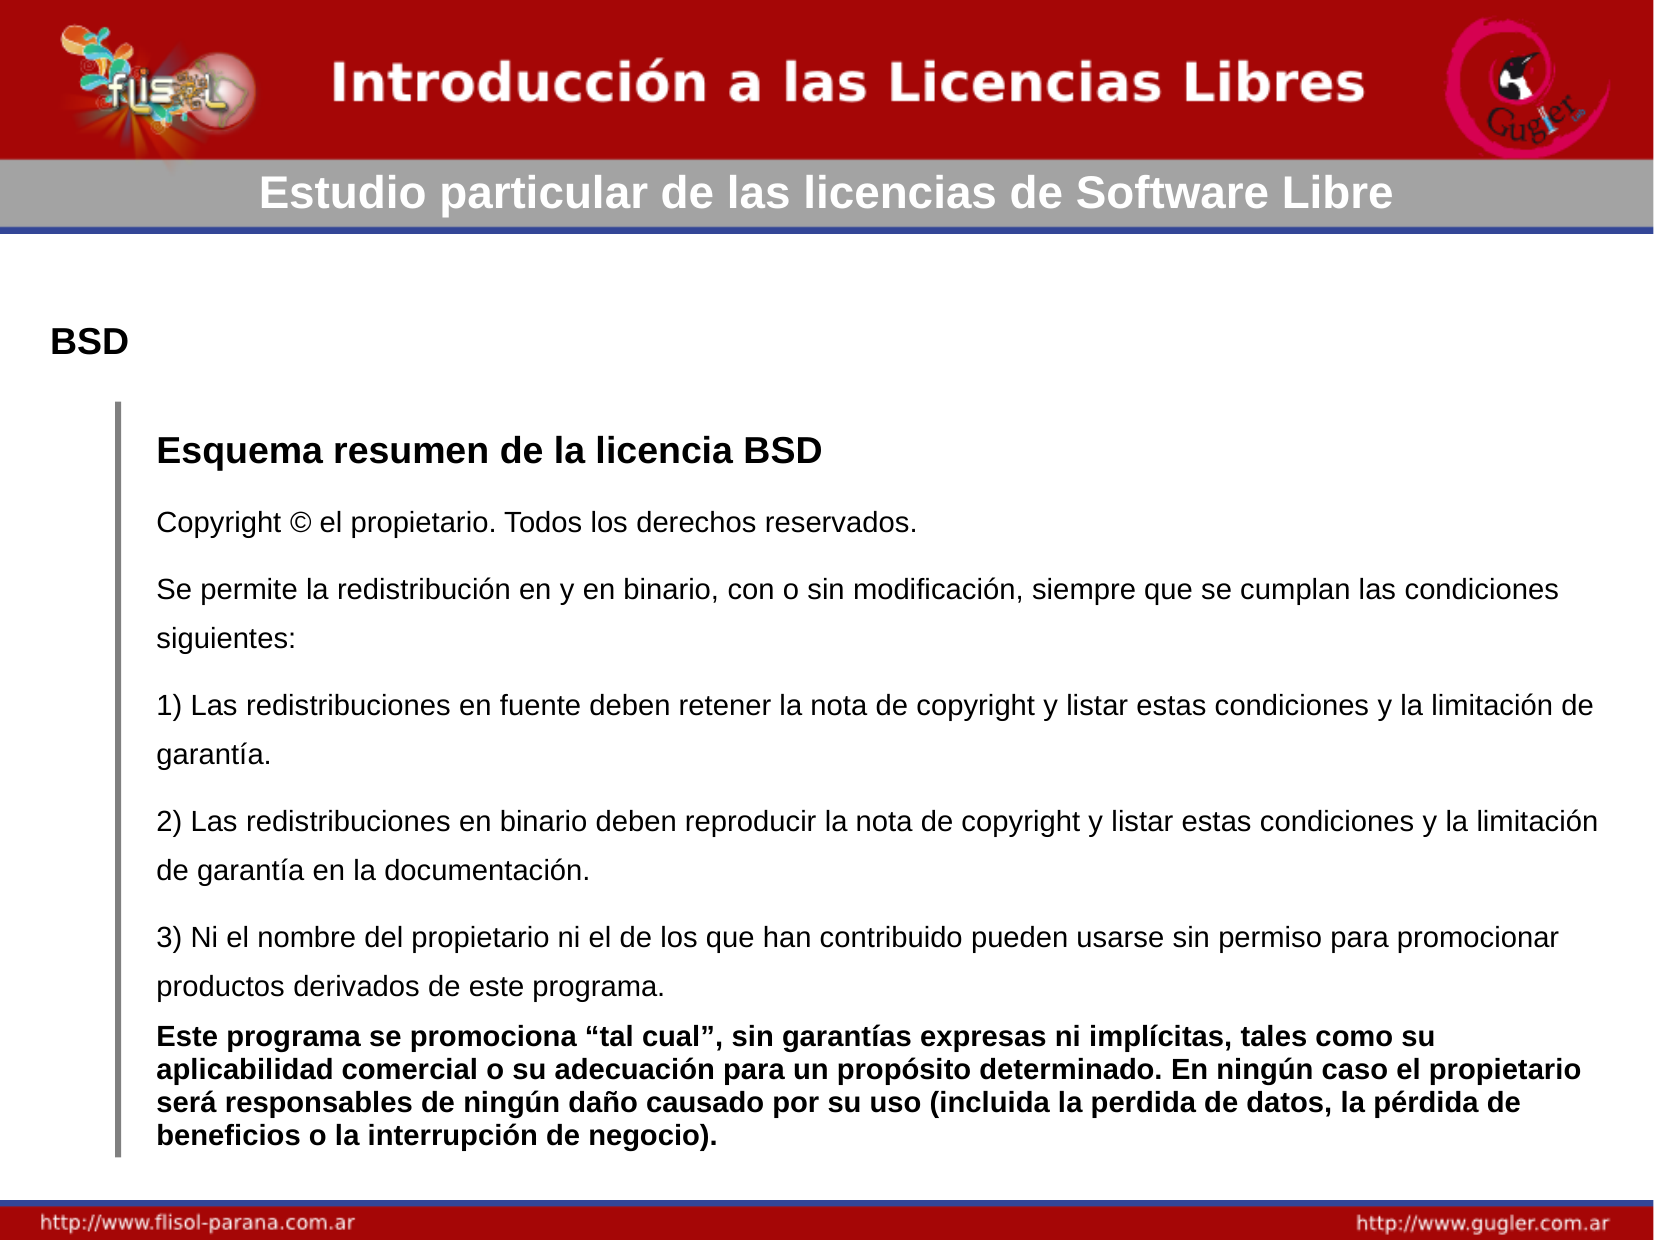

Estudio particular de las licencias de Software Libre
BSD
Esquema resumen de la licencia BSD
Copyright © el propietario. Todos los derechos reservados.
Se permite la redistribución en y en binario, con o sin modificación, siempre que se cumplan las condiciones siguientes:
1) Las redistribuciones en fuente deben retener la nota de copyright y listar estas condiciones y la limitación de garantía.
2) Las redistribuciones en binario deben reproducir la nota de copyright y listar estas condiciones y la limitación de garantía en la documentación.
3) Ni el nombre del propietario ni el de los que han contribuido pueden usarse sin permiso para promocionar productos derivados de este programa.
Este programa se promociona “tal cual”, sin garantías expresas ni implícitas, tales como su aplicabilidad comercial o su adecuación para un propósito determinado. En ningún caso el propietario será responsables de ningún daño causado por su uso (incluida la perdida de datos, la pérdida de beneficios o la interrupción de negocio).